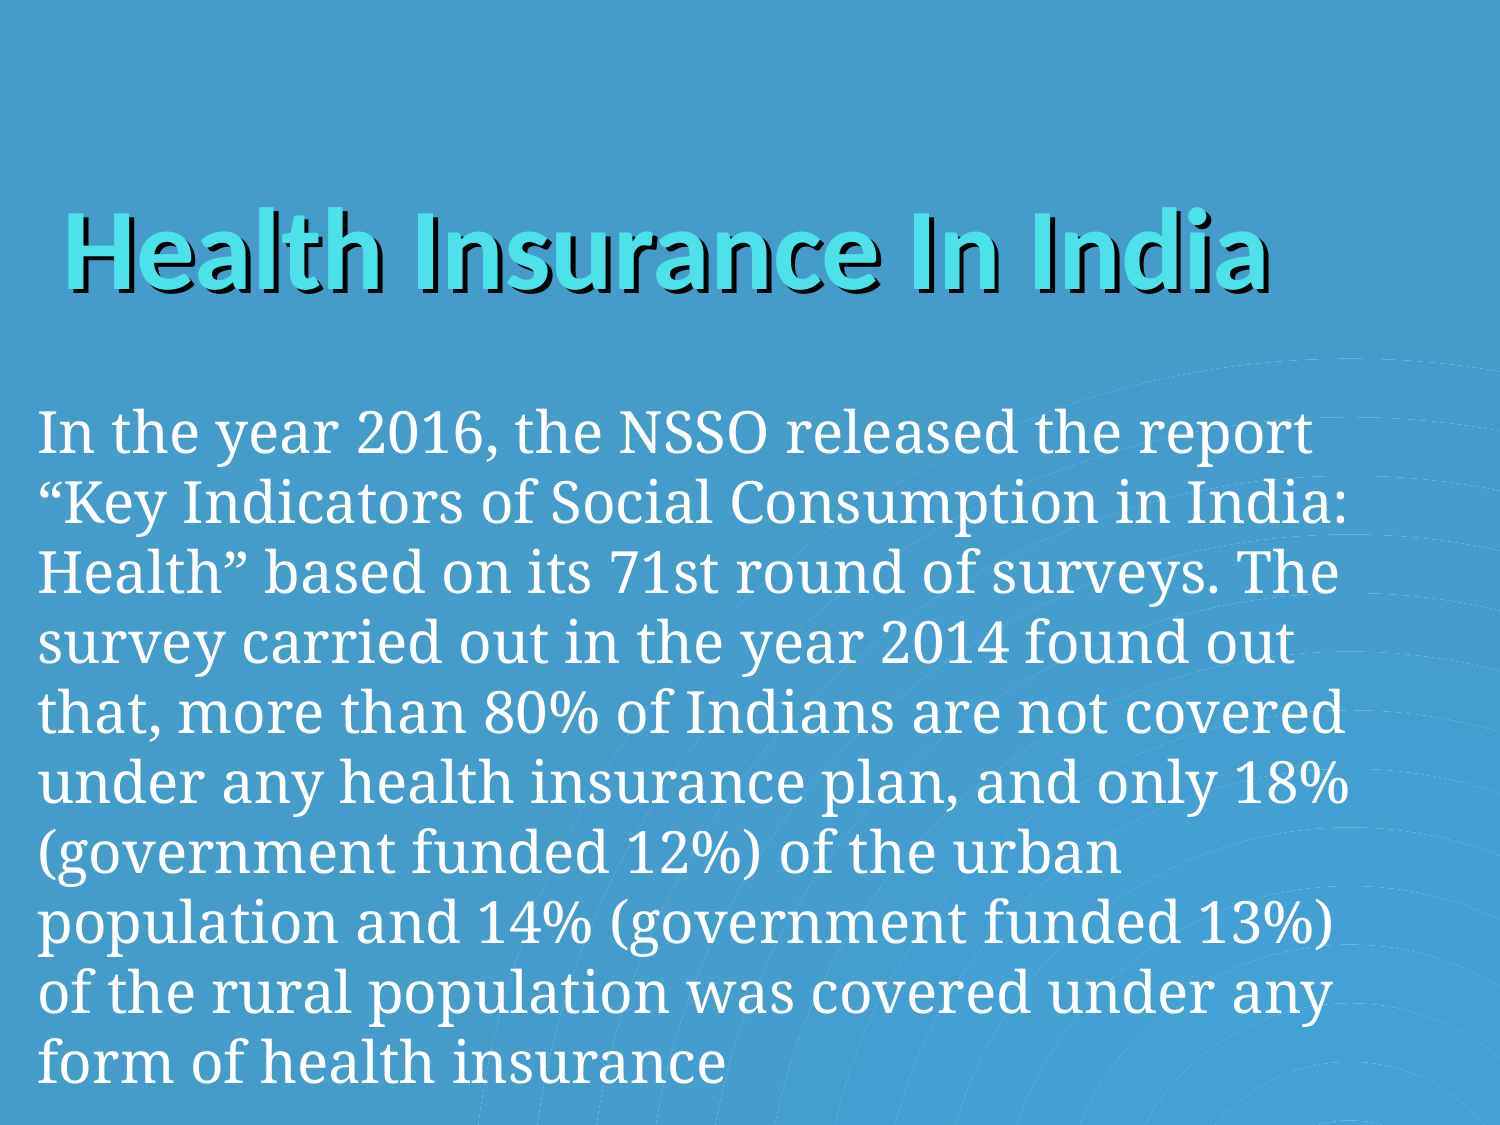

Health Insurance In India
# In the year 2016, the NSSO released the report “Key Indicators of Social Consumption in India: Health” based on its 71st round of surveys. The survey carried out in the year 2014 found out that, more than 80% of Indians are not covered under any health insurance plan, and only 18% (government funded 12%) of the urban population and 14% (government funded 13%) of the rural population was covered under any form of health insurance
.